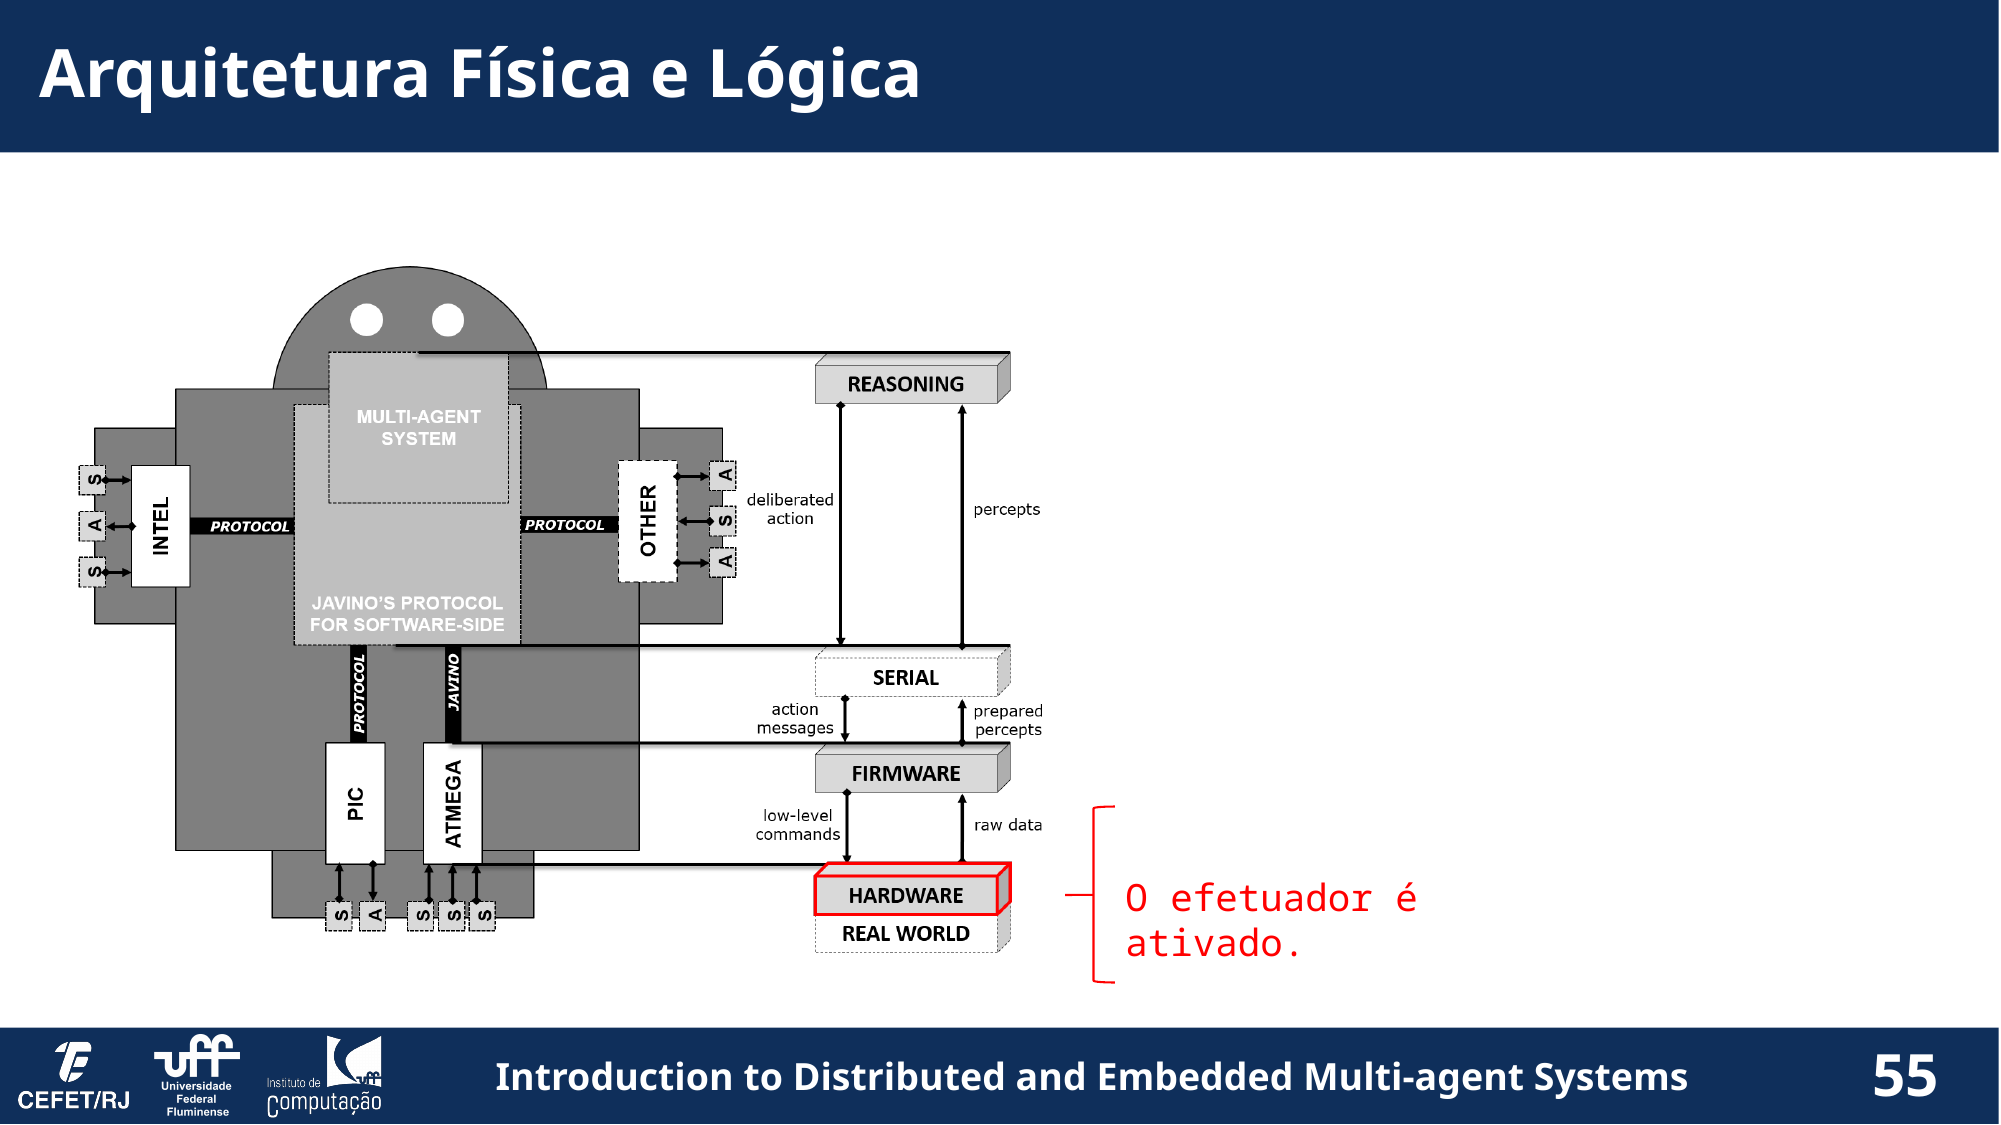

Arquitetura Física e Lógica
O efetuador é ativado.